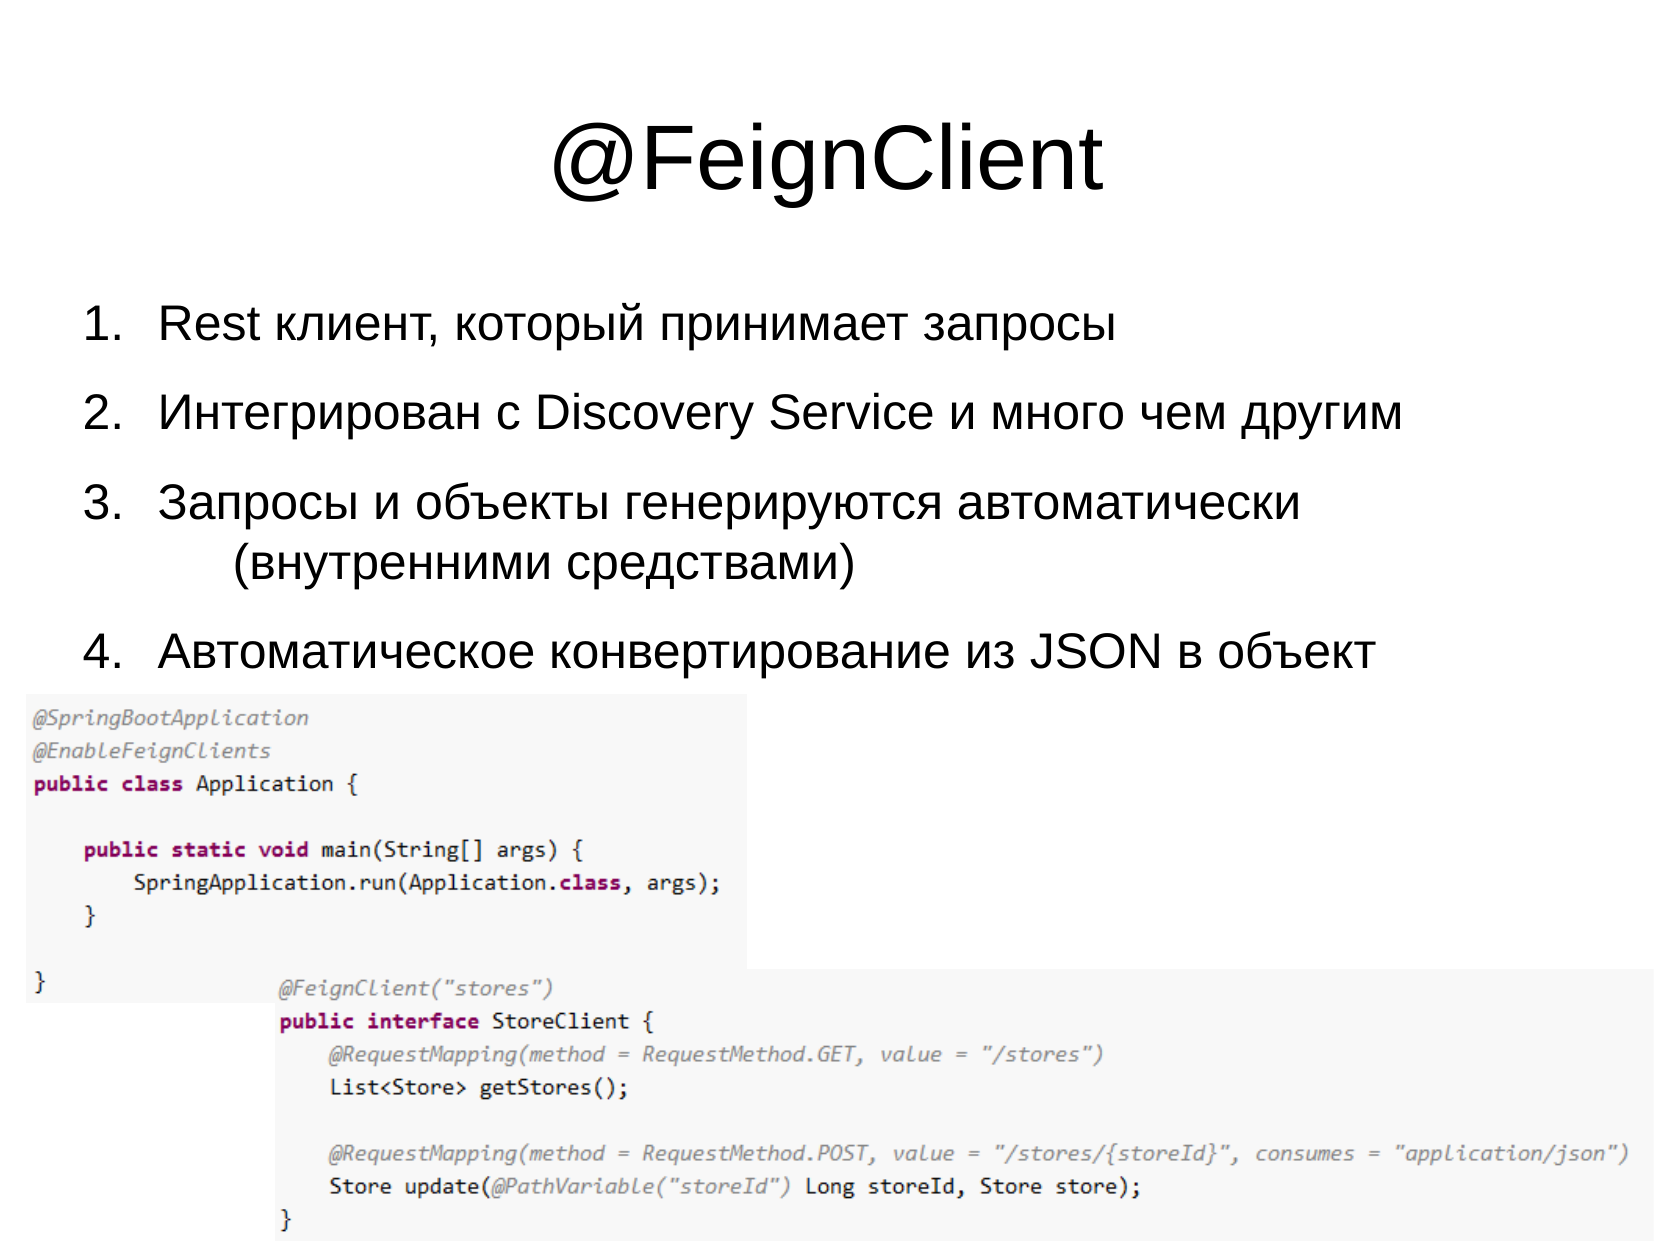

# @FeignClient
Rest клиент, который принимает запросы
Интегрирован с Discovery Service и много чем другим
Запросы и объекты генерируются автоматически (внутренними средствами)
Автоматическое конвертирование из JSON в объект